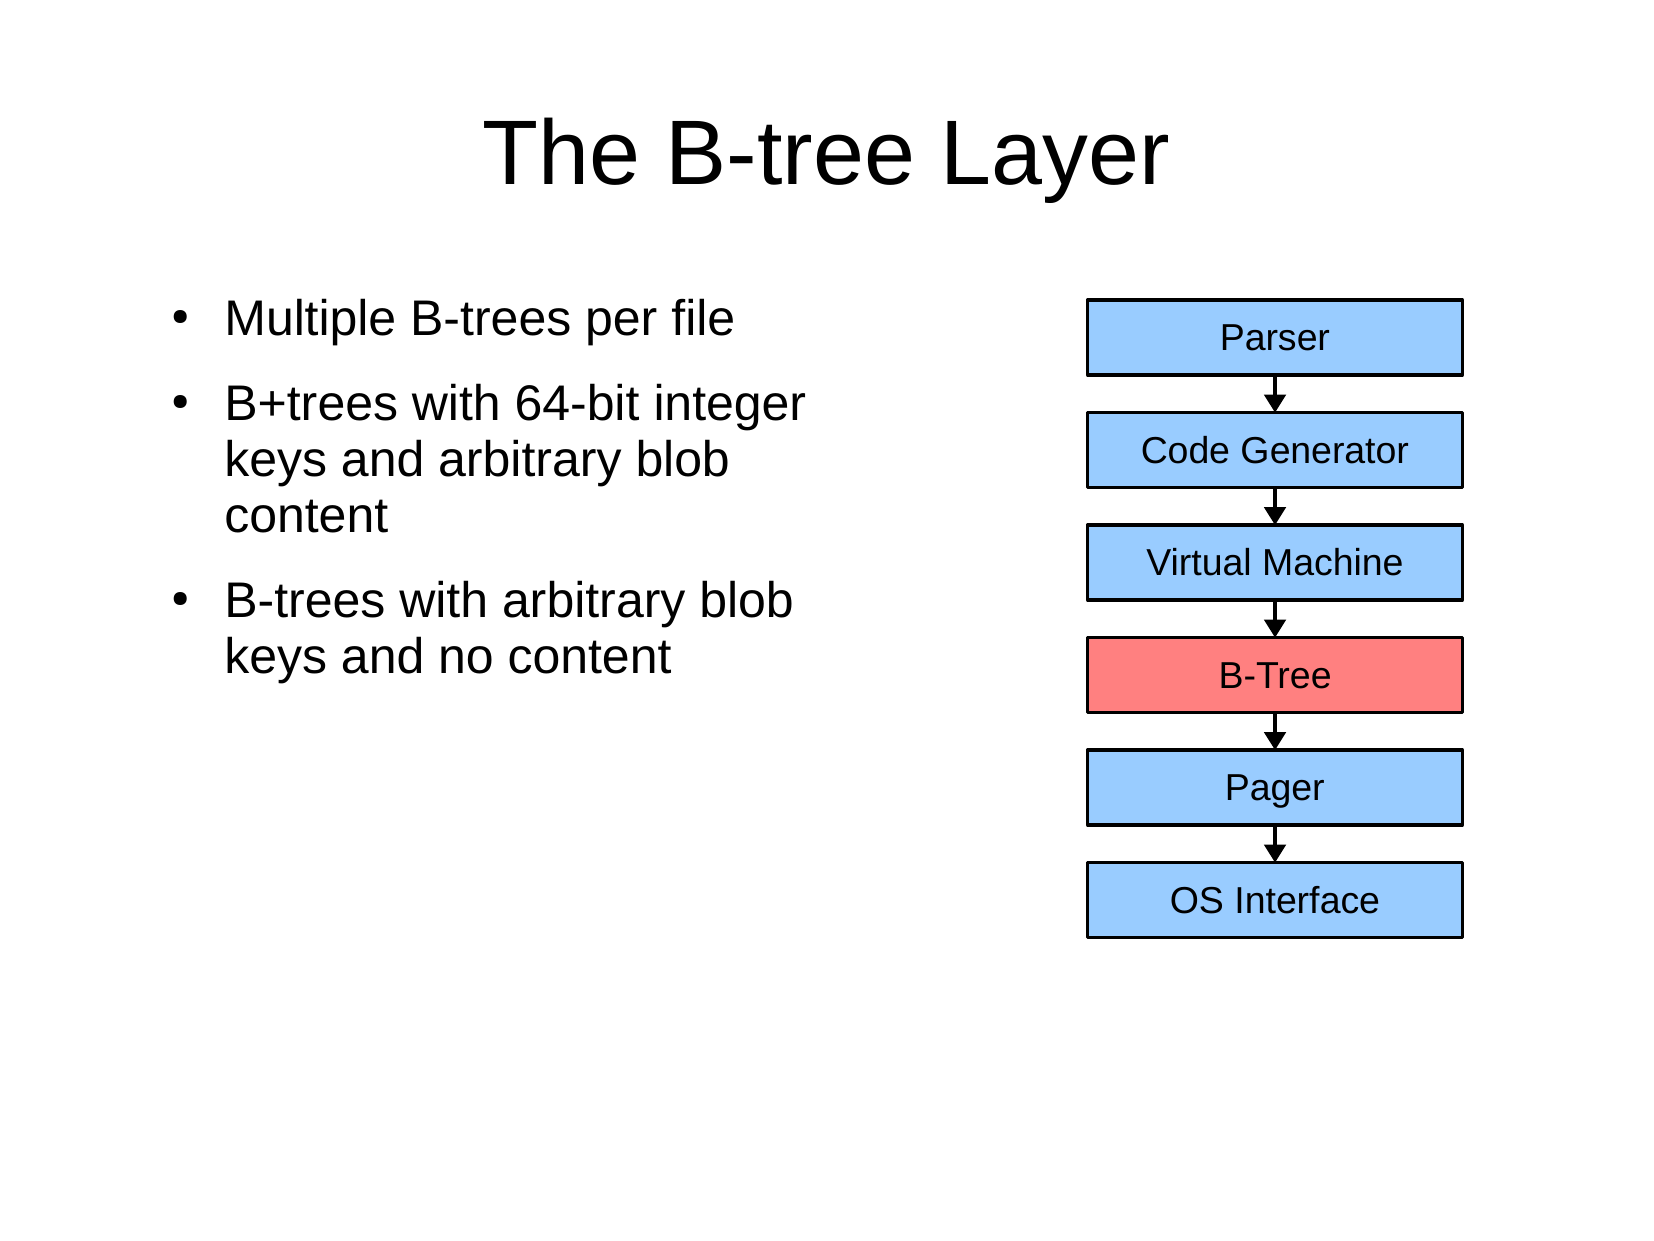

# The B-tree Layer
Multiple B-trees per file
B+trees with 64-bit integer keys and arbitrary blob content
B-trees with arbitrary blob keys and no content
Parser
Code Generator
Virtual Machine
B-Tree
Pager
OS Interface